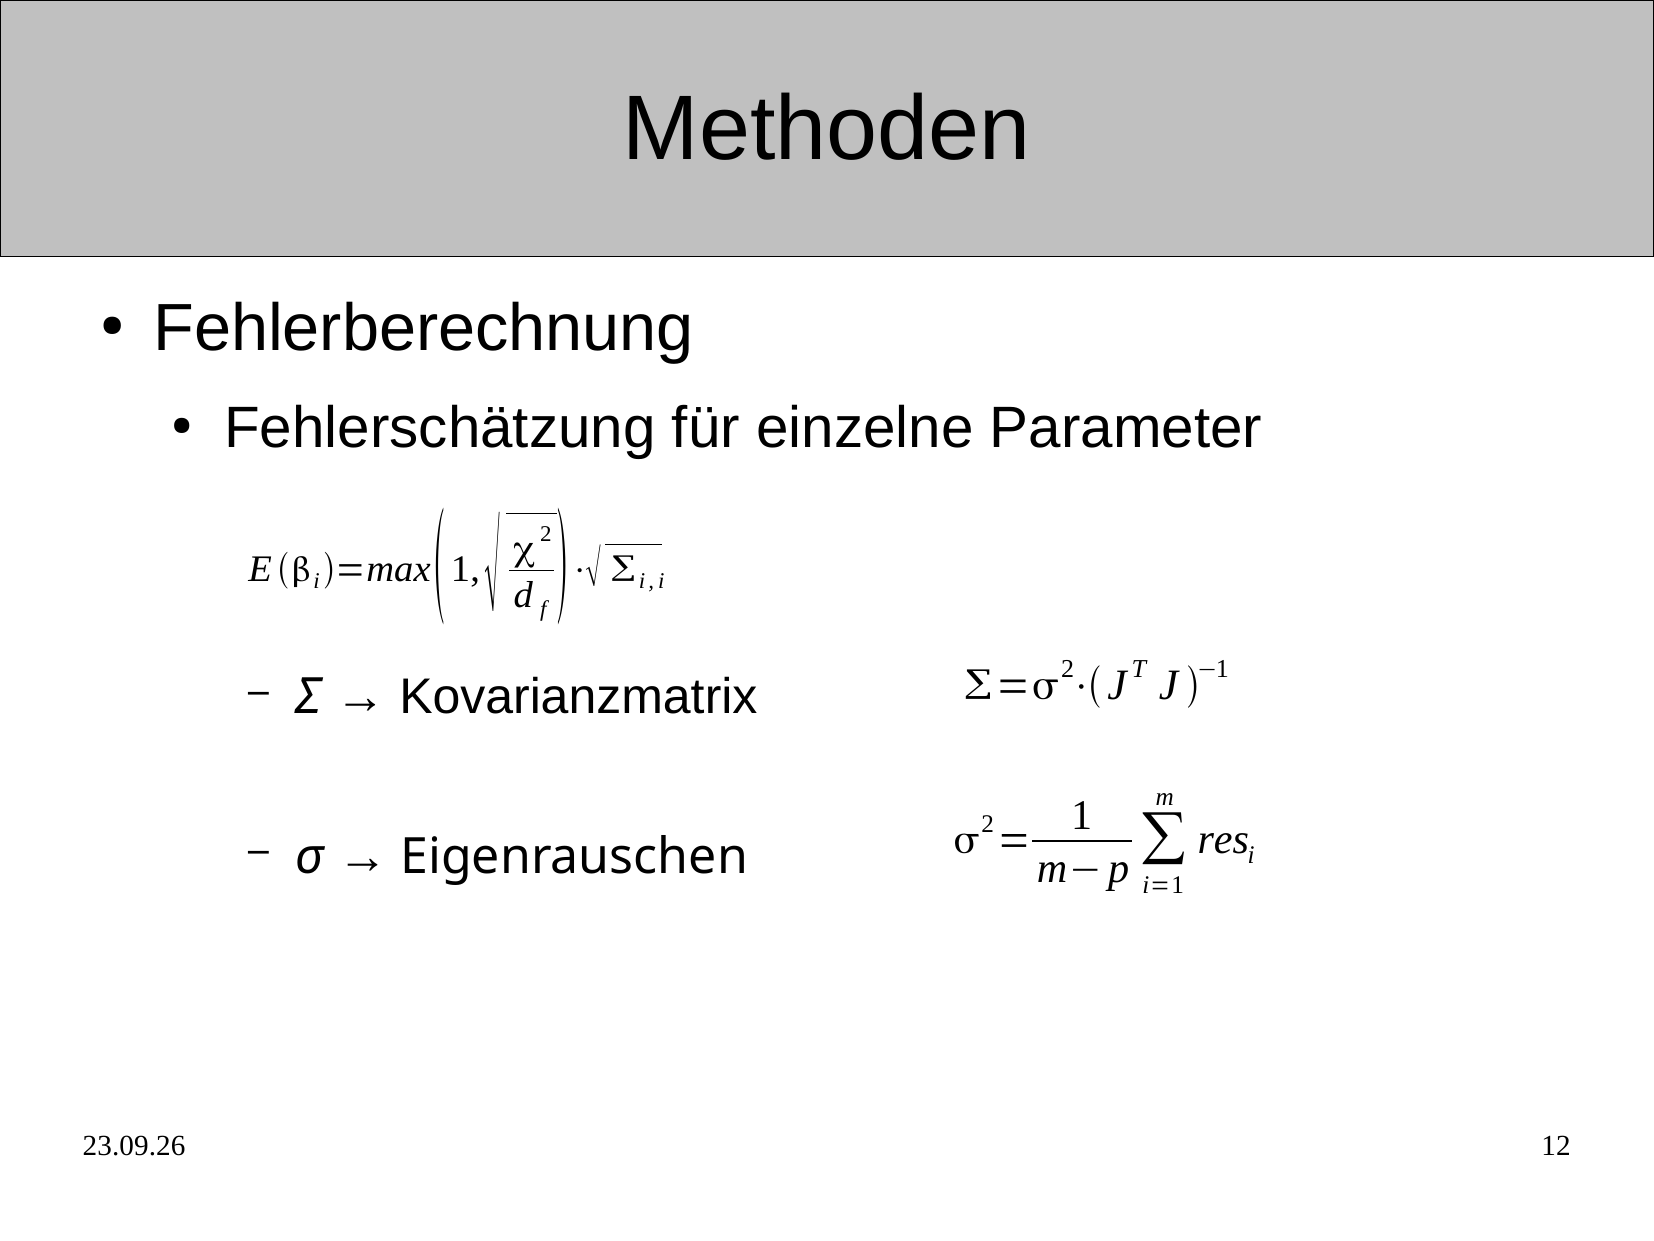

Methoden
# Fehlerberechnung
Fehlerschätzung für einzelne Parameter
Σ → Kovarianzmatrix
σ → Eigenrauschen
12